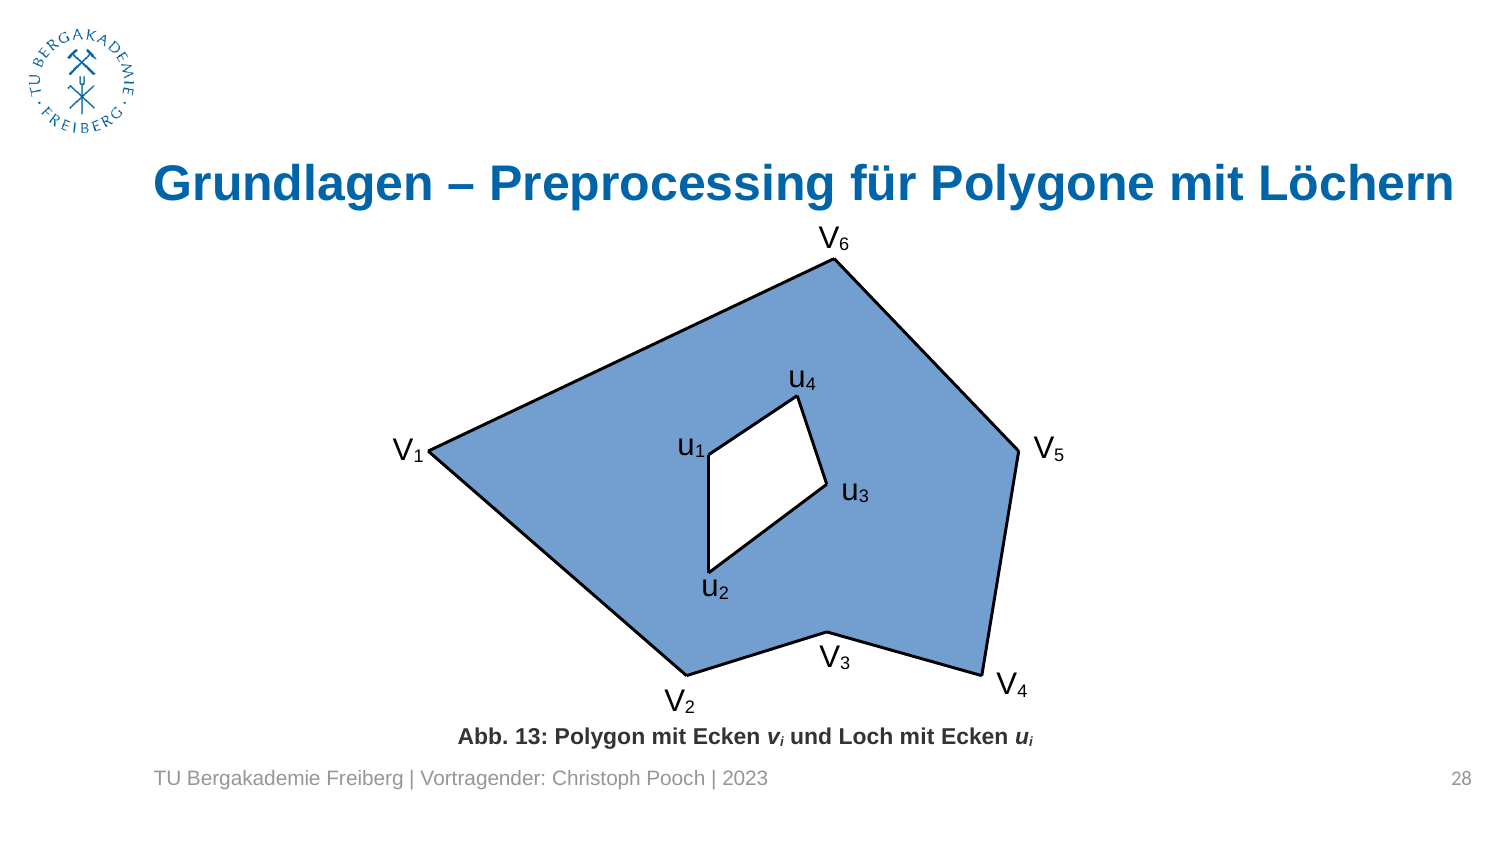

# Grundlagen – Preprocessing für Polygone mit Löchern
V6
u4
u1
V5
V1
u3
u2
V3
V4
V2
Abb. 13: Polygon mit Ecken vi und Loch mit Ecken ui
TU Bergakademie Freiberg | Vortragender: Christoph Pooch | 2023